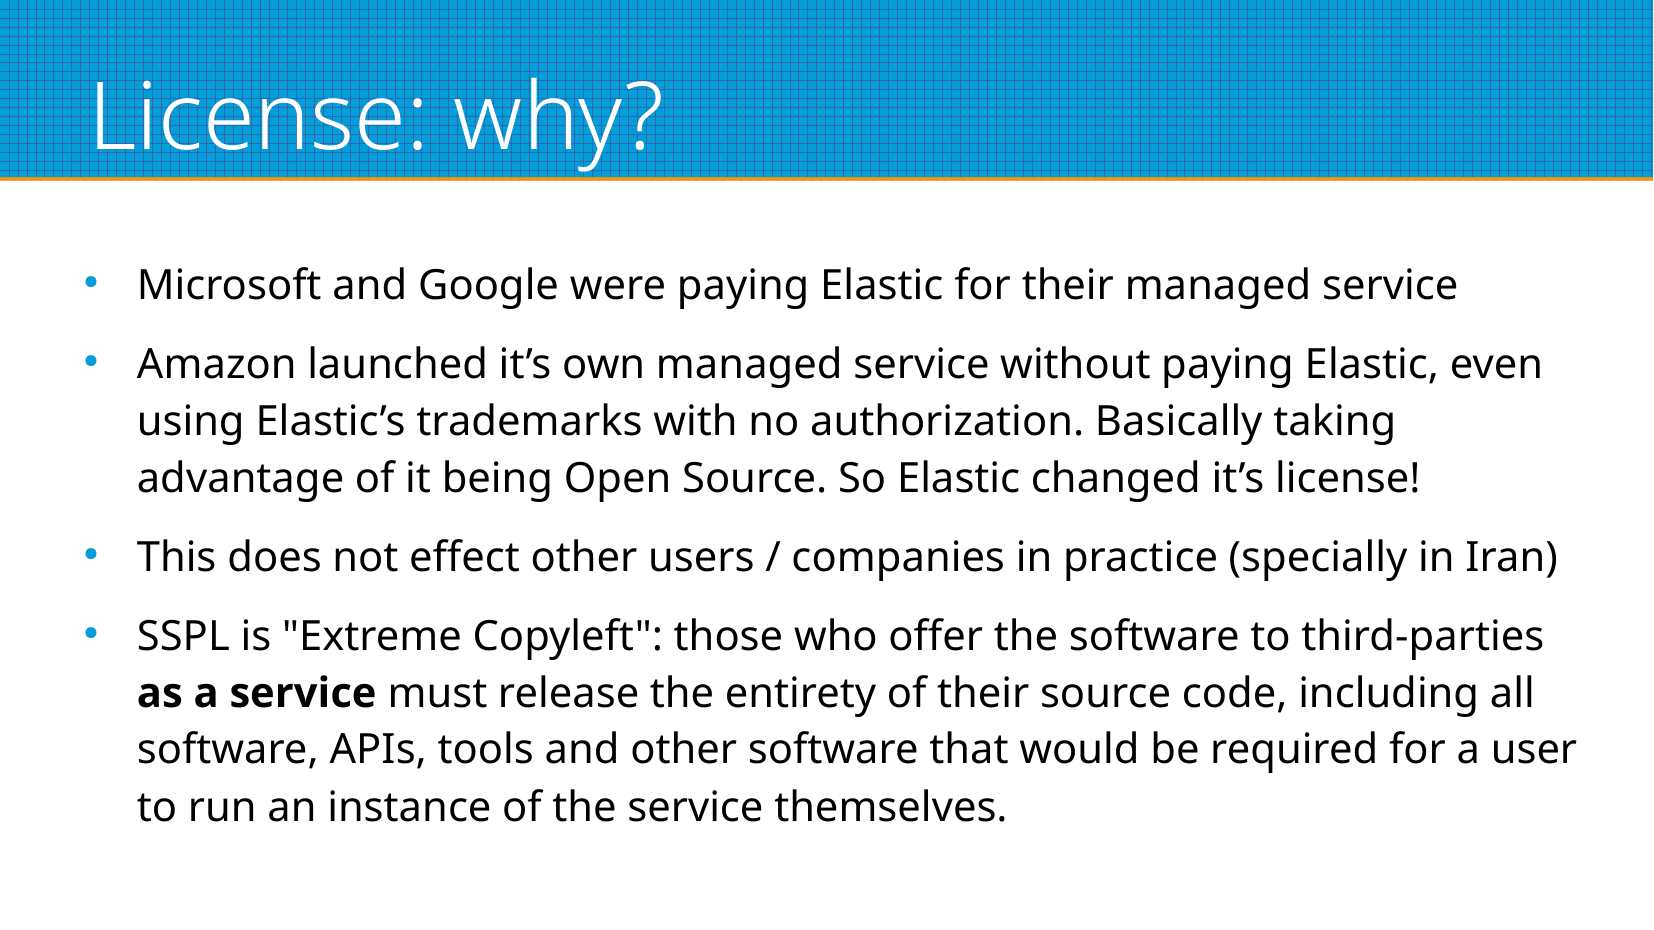

# License: why?
Microsoft and Google were paying Elastic for their managed service
Amazon launched it’s own managed service without paying Elastic, even using Elastic’s trademarks with no authorization. Basically taking advantage of it being Open Source. So Elastic changed it’s license!
This does not effect other users / companies in practice (specially in Iran)
SSPL is "Extreme Copyleft": those who offer the software to third-parties as a service must release the entirety of their source code, including all software, APIs, tools and other software that would be required for a user to run an instance of the service themselves.